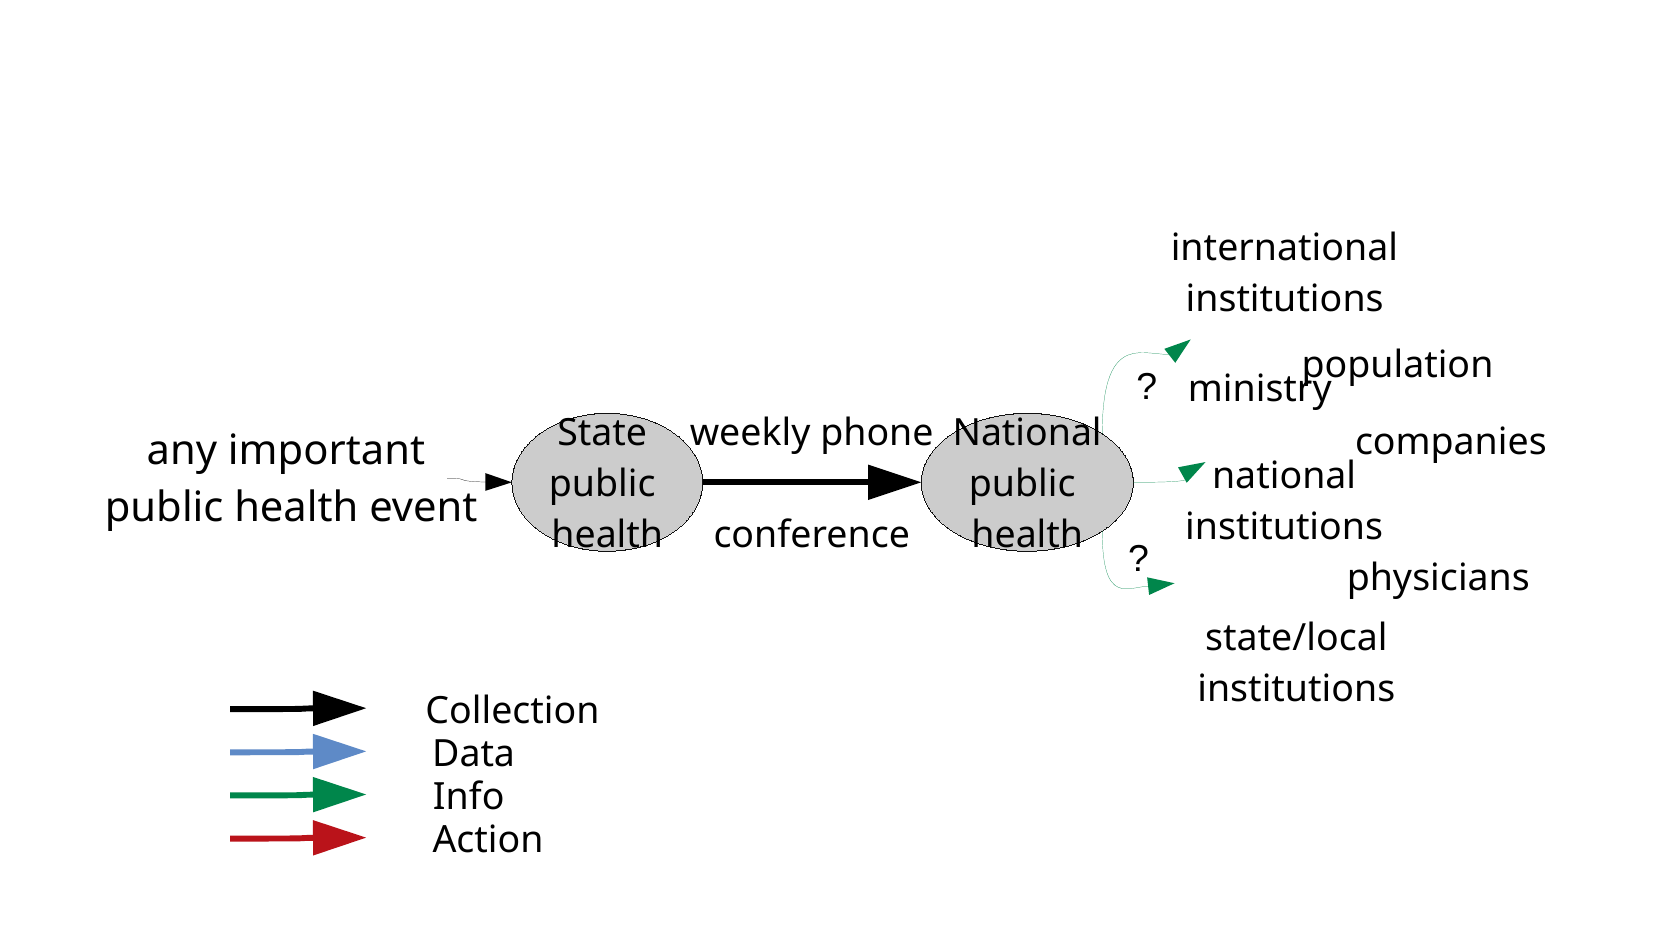

international
institutions
population
ministry
any important
public health event
companies
State
public
health
National
public
health
national
institutions
physicians
state/local
institutions